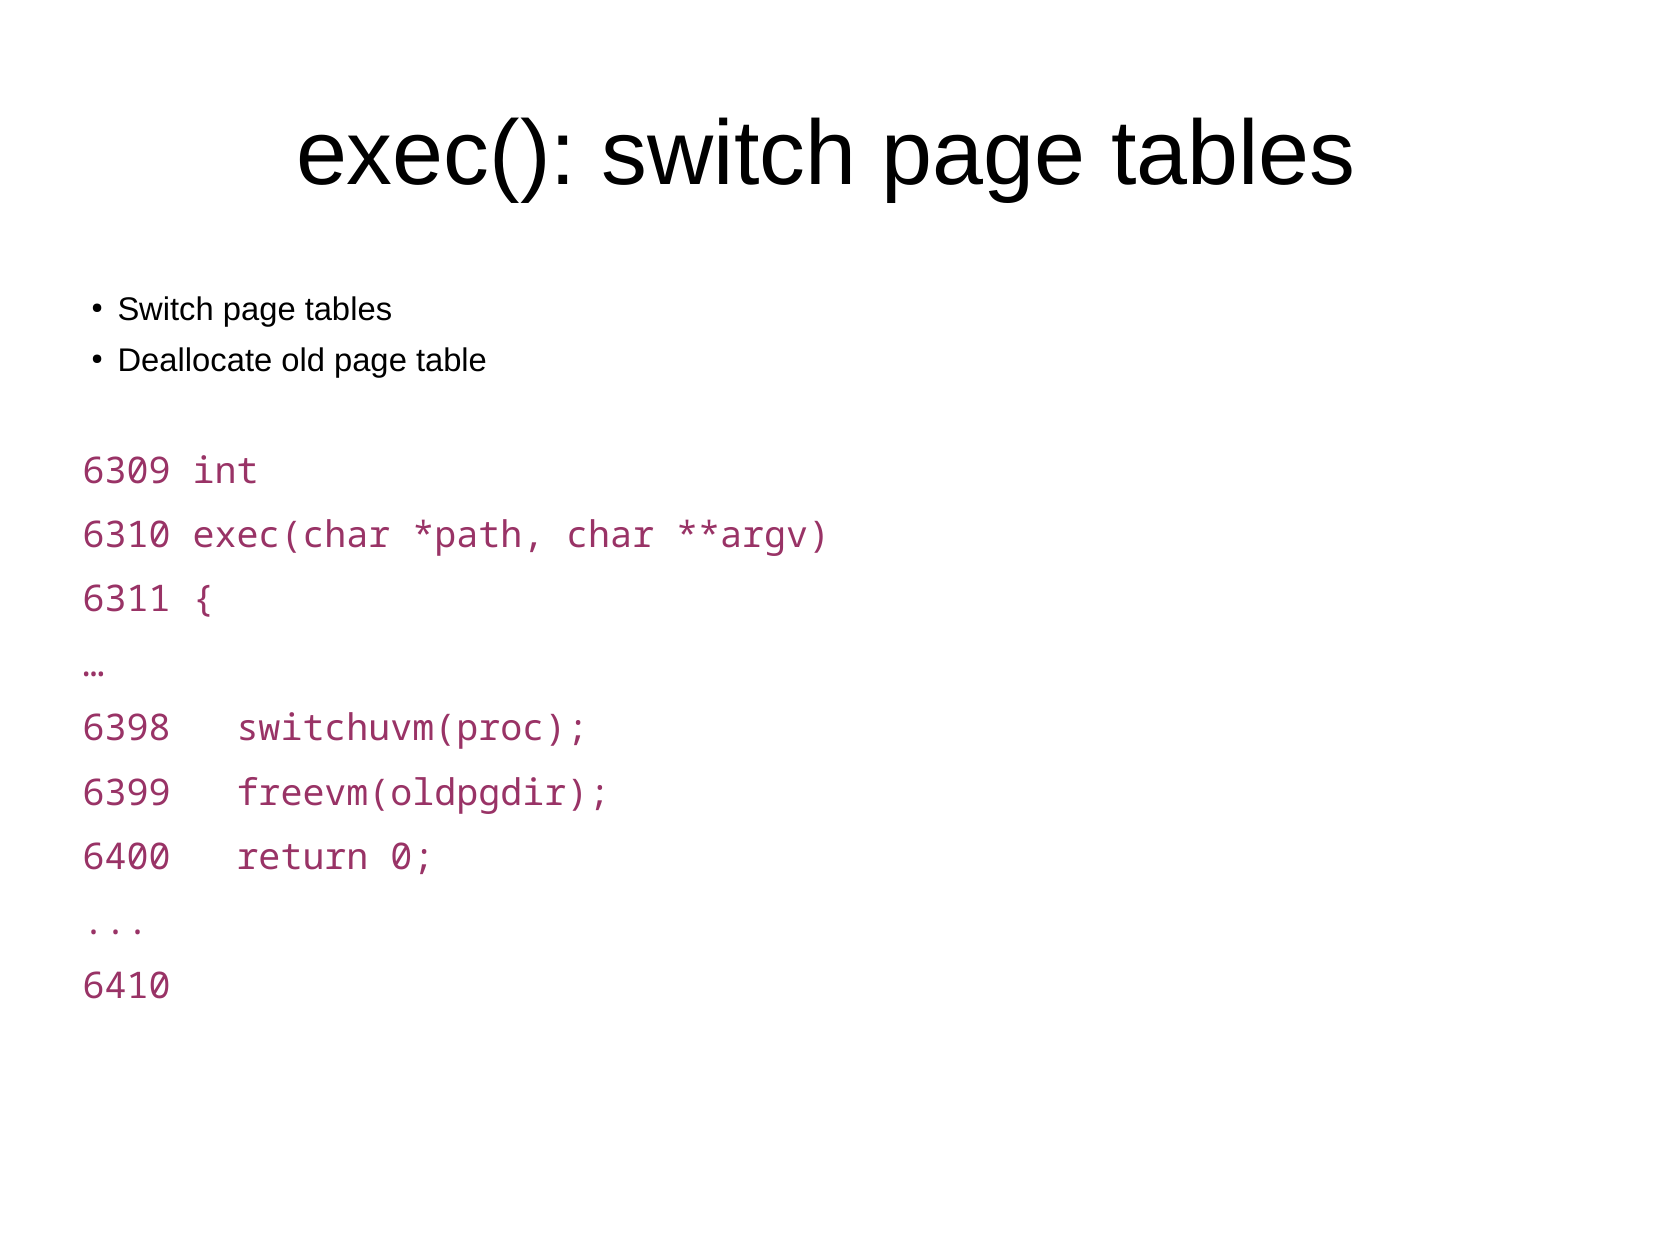

# exec(): switch page tables
Switch page tables
Deallocate old page table
6309 int
6310 exec(char *path, char **argv)
6311 {
…
6398 switchuvm(proc);
6399 freevm(oldpgdir);
6400 return 0;
...
6410